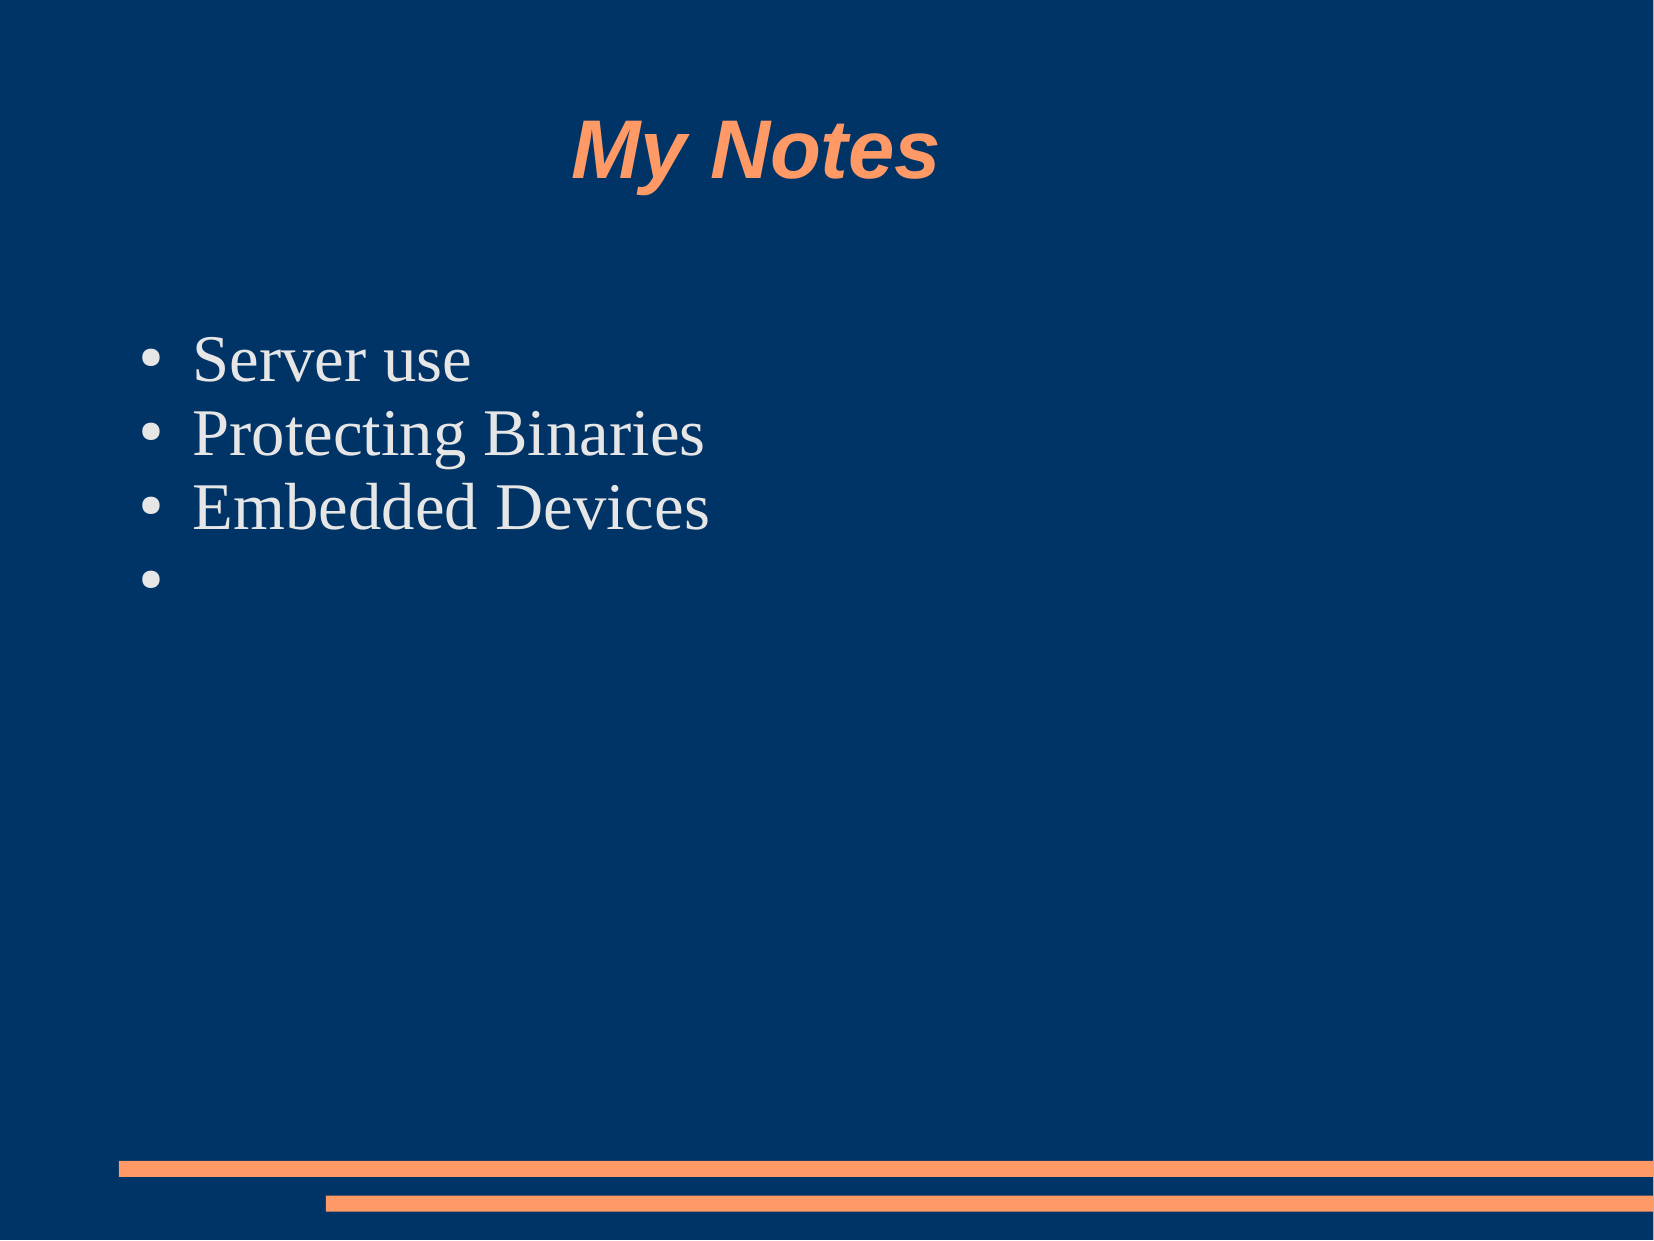

# My Notes
Server use
Protecting Binaries
Embedded Devices